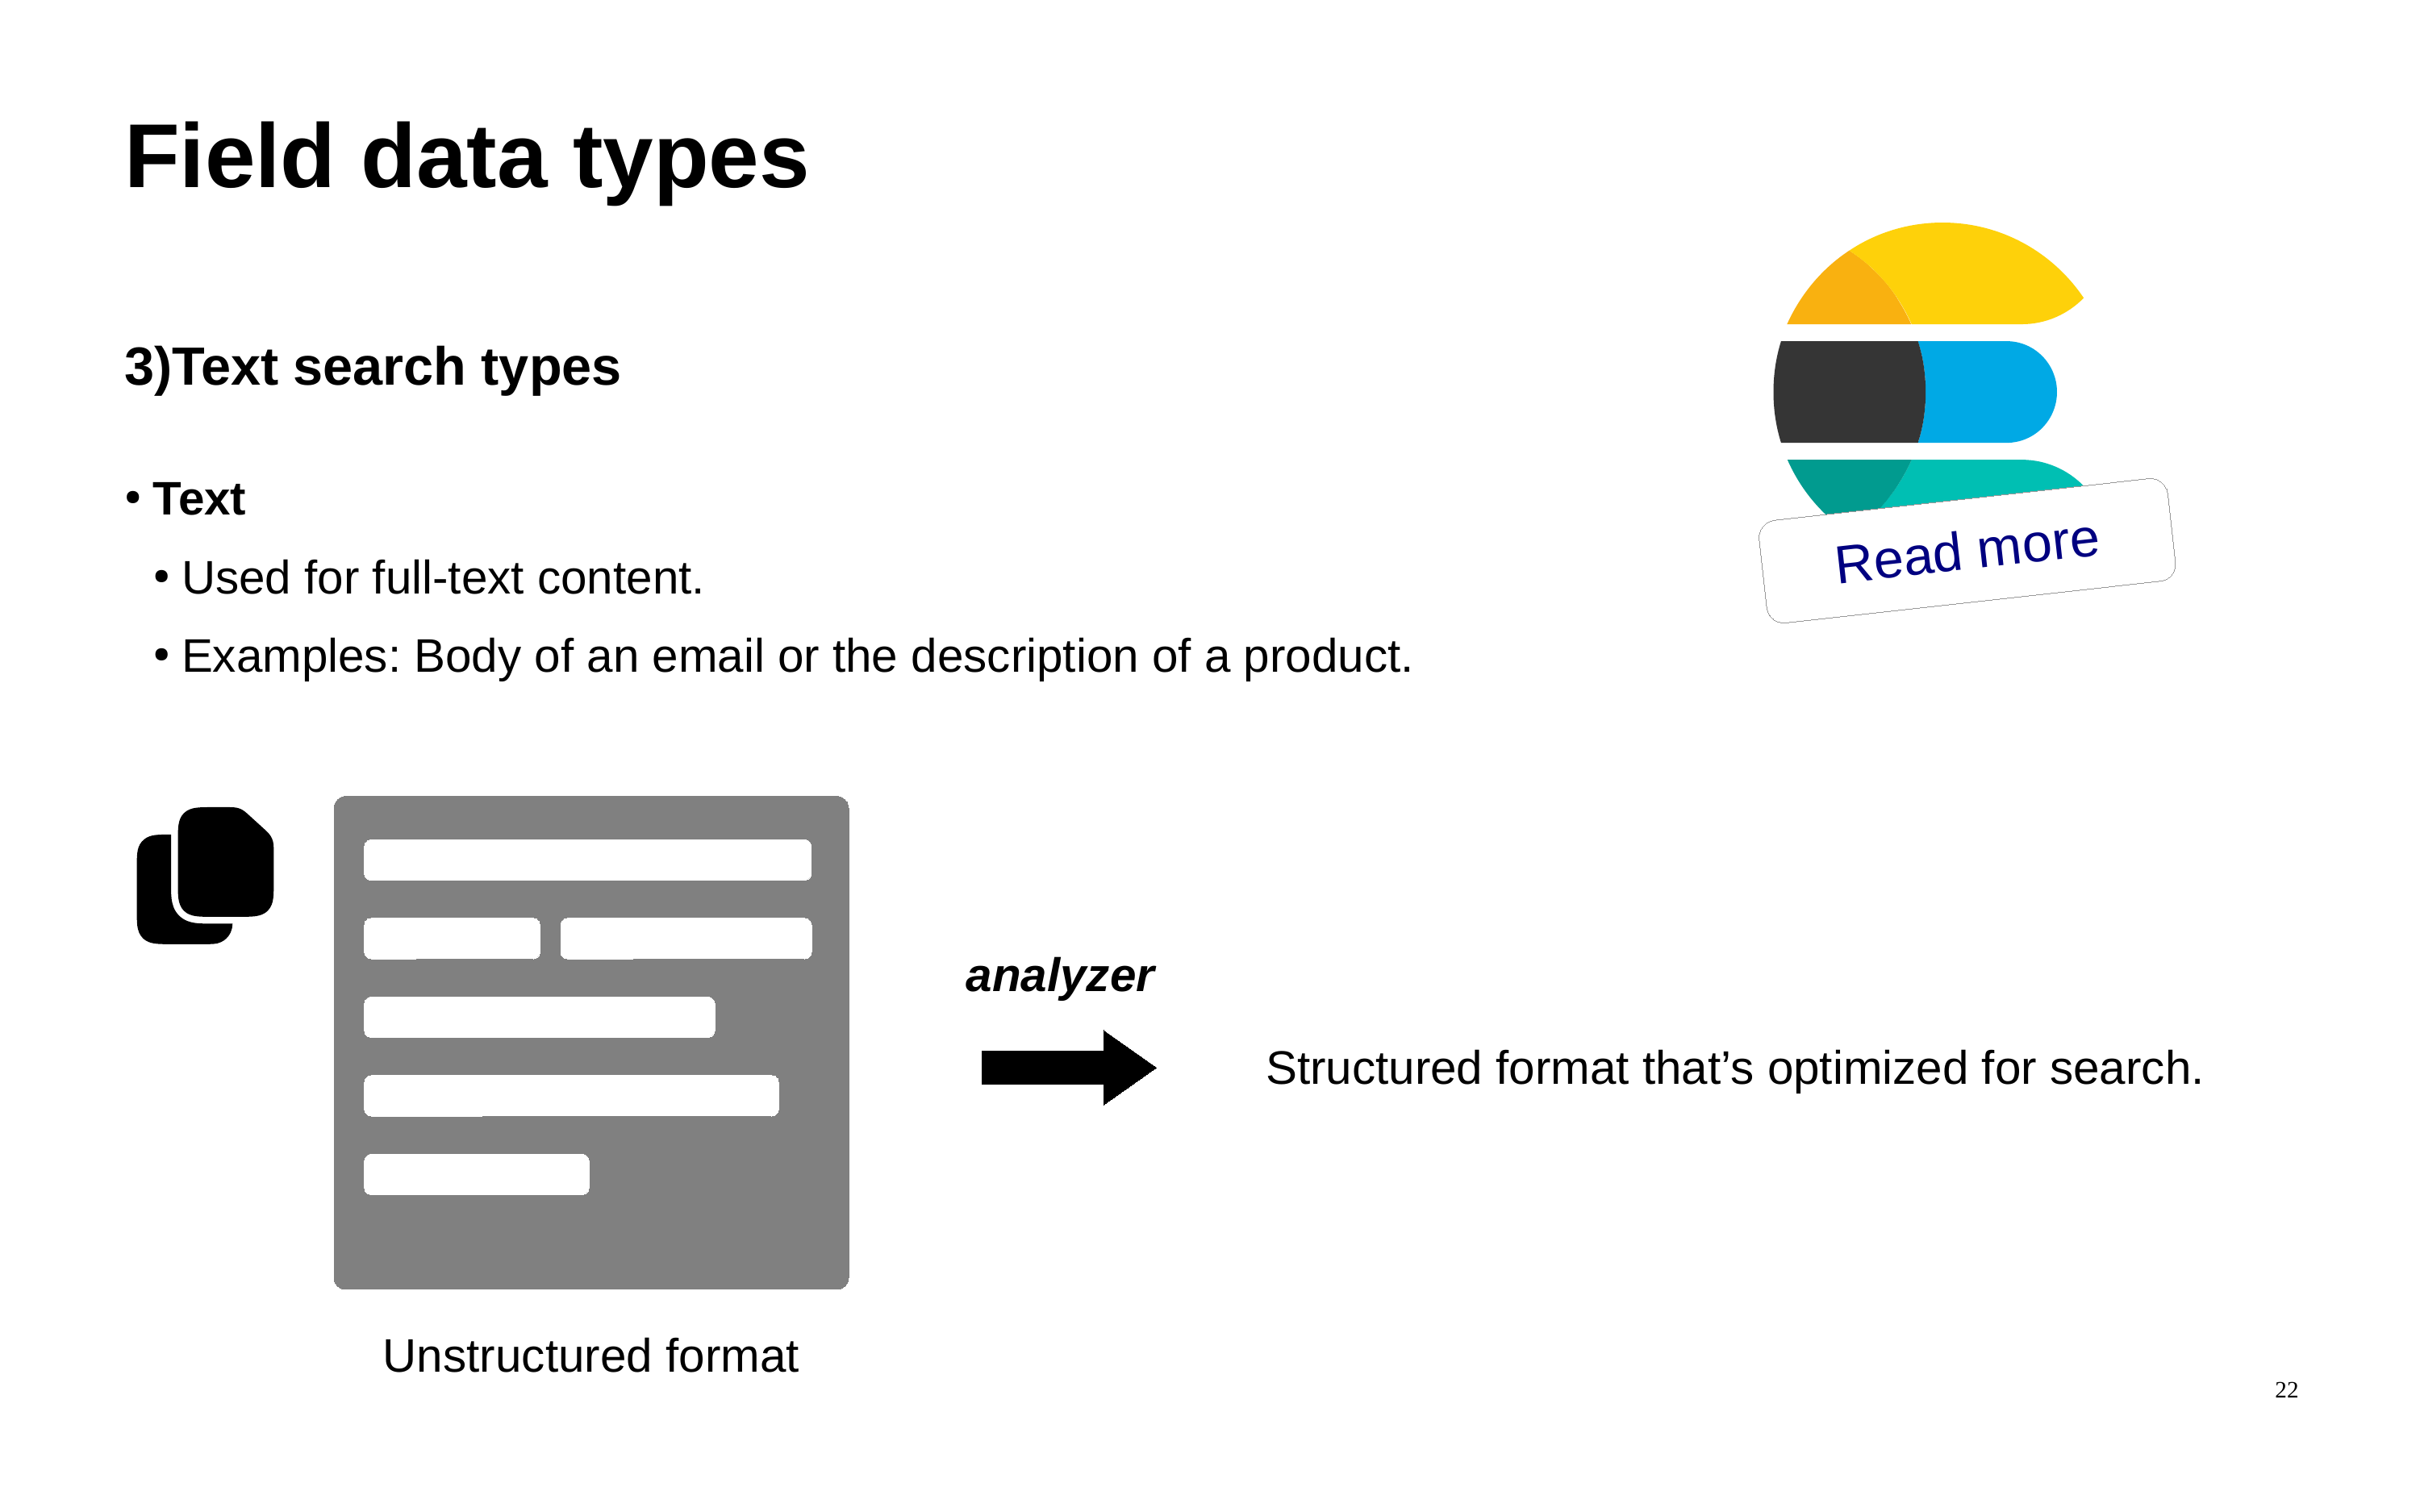

Field data types
Text search types
Text
Used for full-text content.
Examples: Body of an email or the description of a product.
Read more
analyzer
Structured format that’s optimized for search.
Unstructured format
22